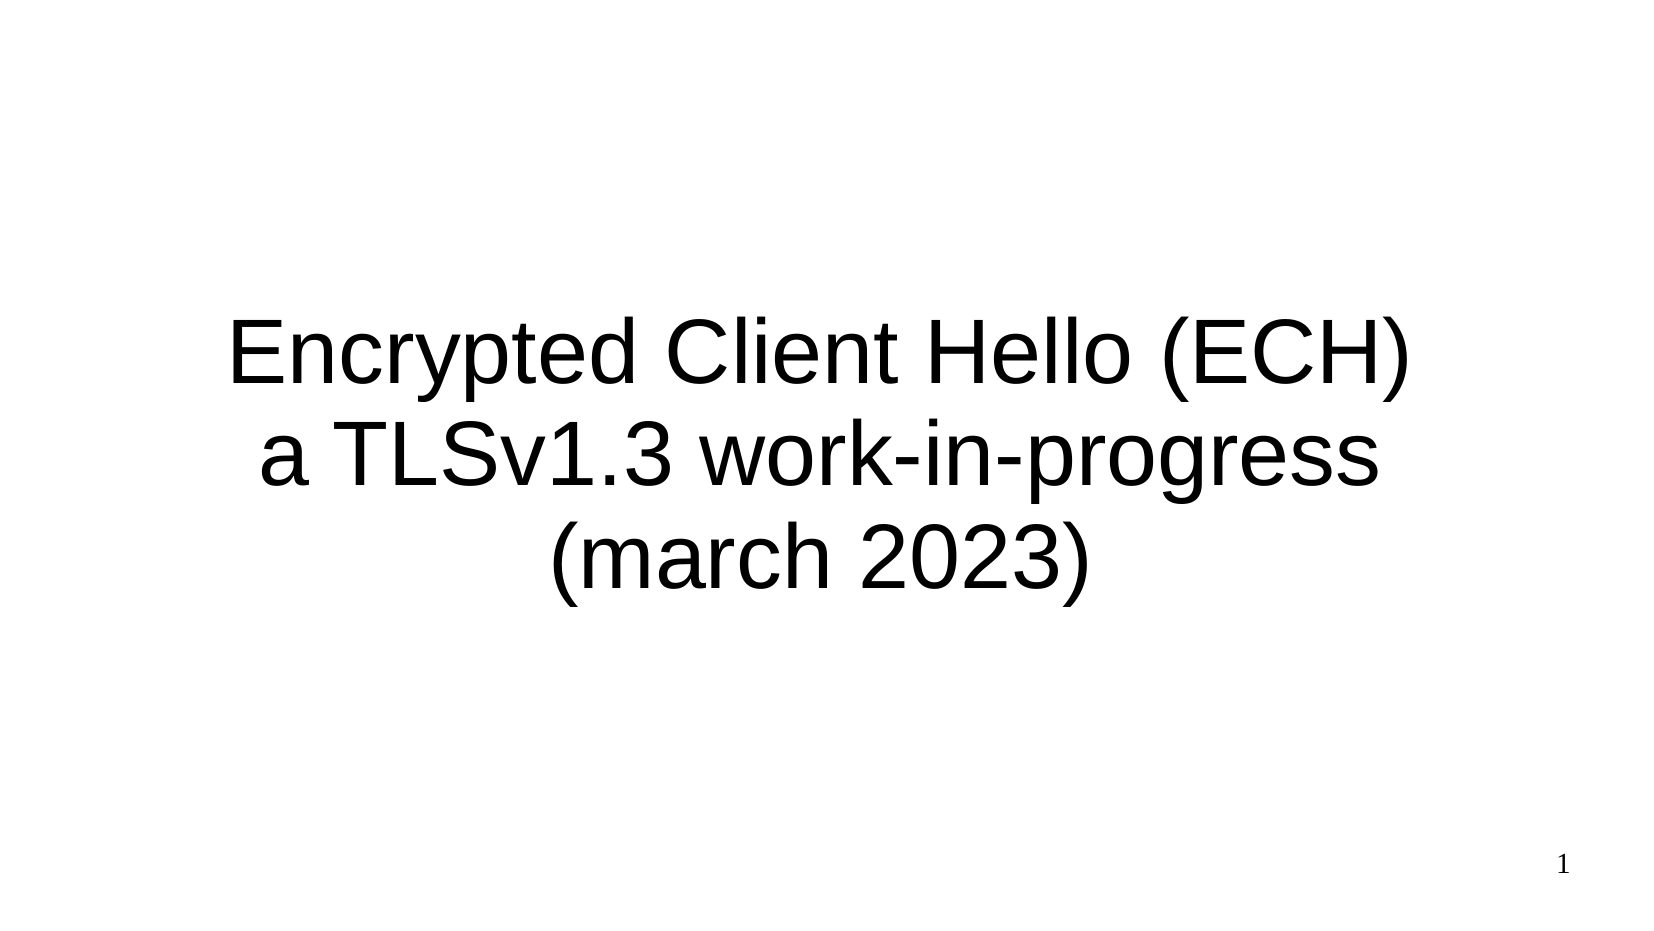

# Encrypted Client Hello (ECH) a TLSv1.3 work-in-progress (march 2023)
1